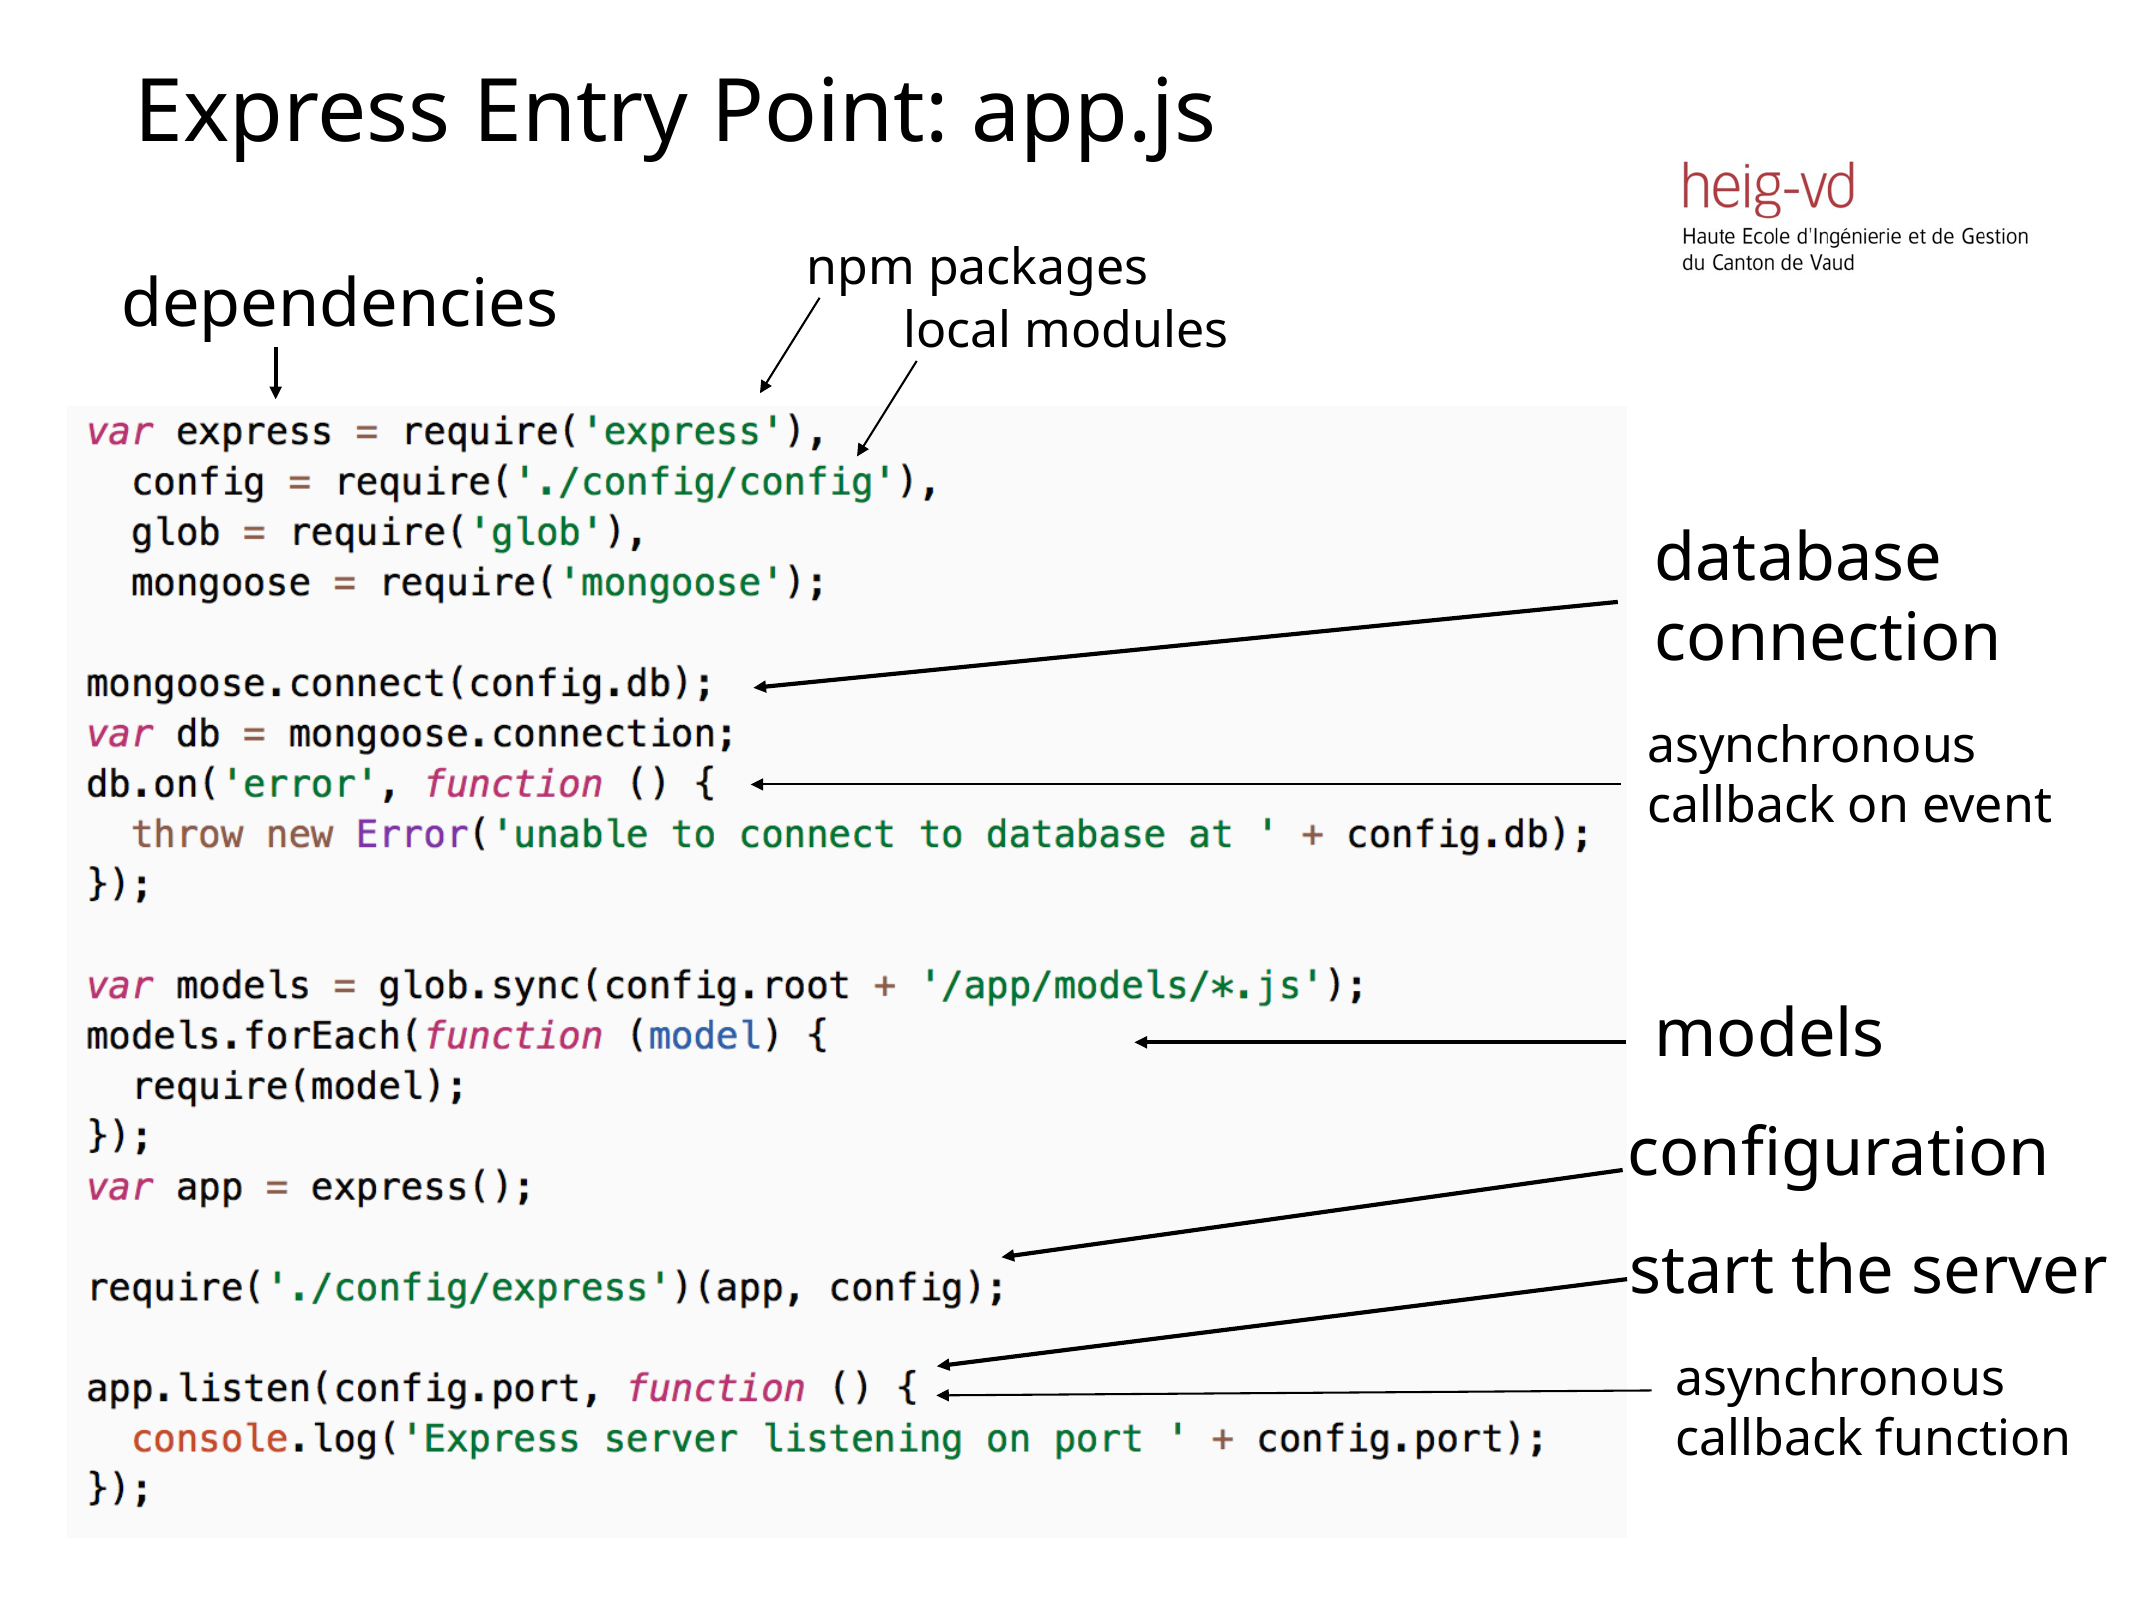

Express Entry Point: app.js
npm packages
dependencies
local modules
database connection
asynchronous callback on event
models
configuration
start the server
asynchronous callback function